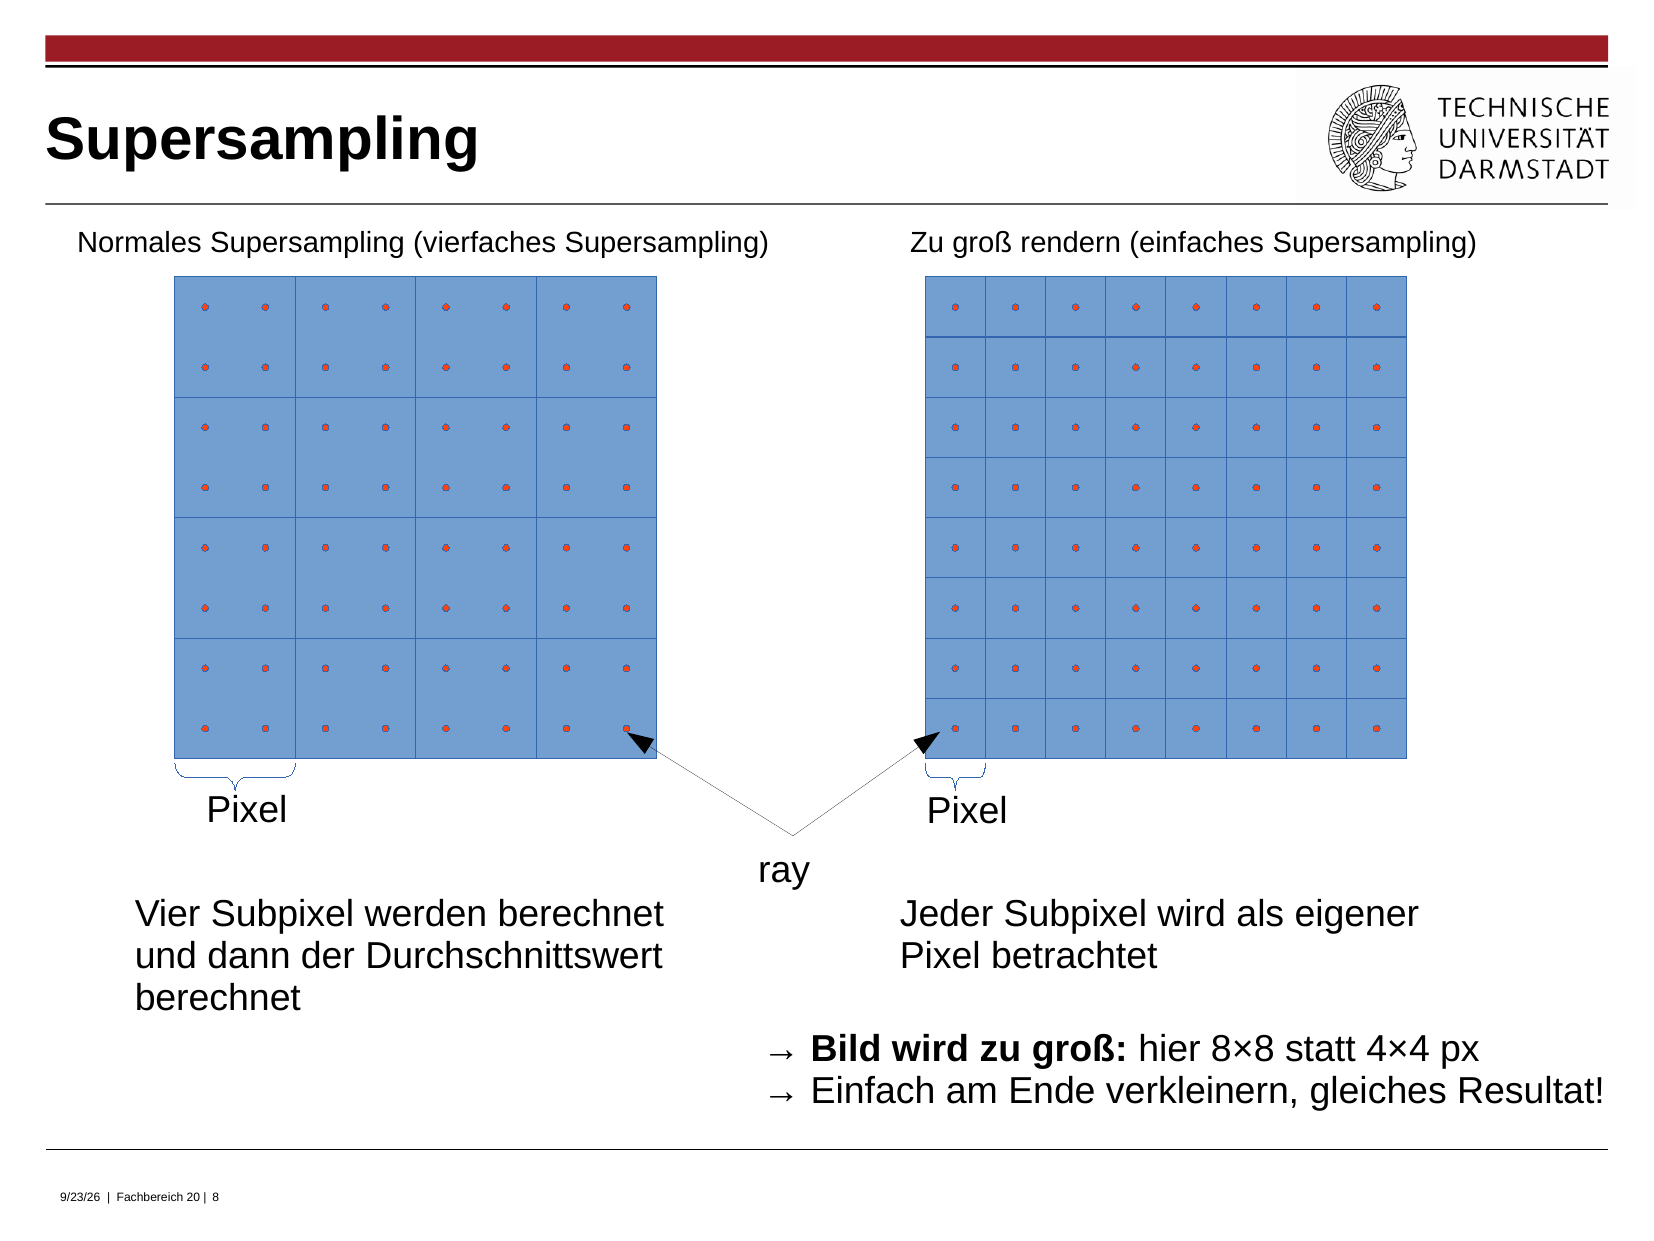

# Supersampling
Normales Supersampling (vierfaches Supersampling)
Zu groß rendern (einfaches Supersampling)
Pixel
Pixel
ray
Vier Subpixel werden berechnet und dann der Durchschnittswert berechnet
Jeder Subpixel wird als eigener Pixel betrachtet
→ Bild wird zu groß: hier 8×8 statt 4×4 px
→ Einfach am Ende verkleinern, gleiches Resultat!